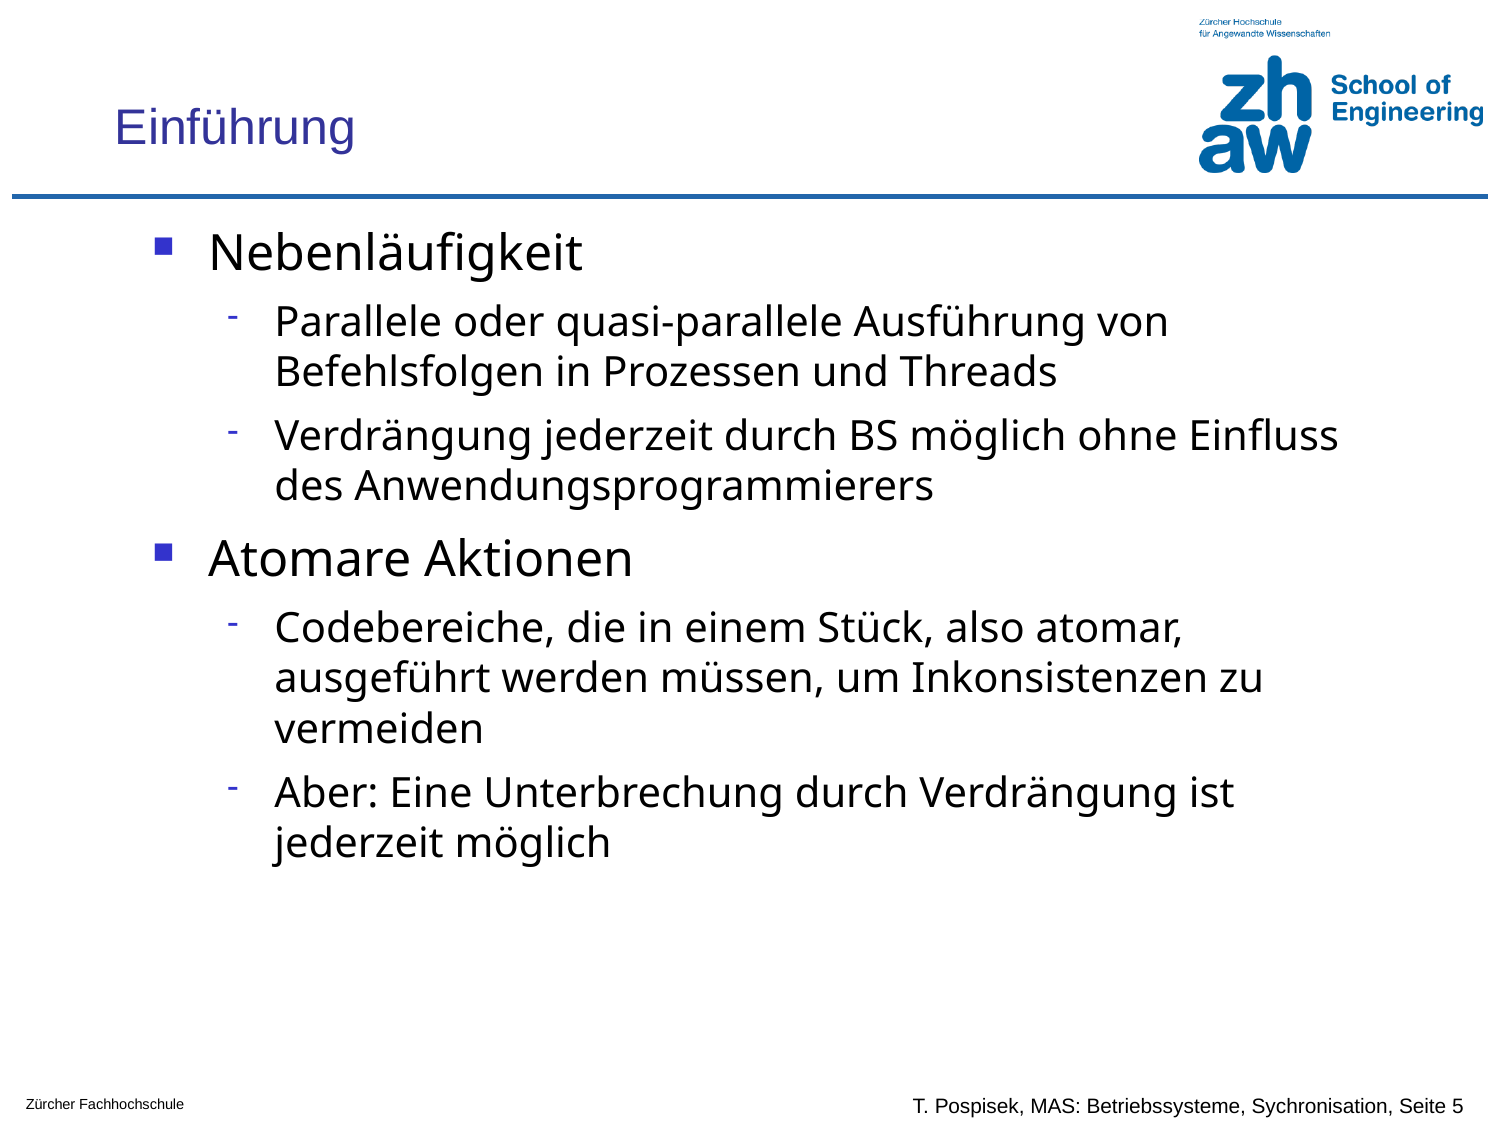

# Einführung
Nebenläufigkeit
Parallele oder quasi-parallele Ausführung von Befehlsfolgen in Prozessen und Threads
Verdrängung jederzeit durch BS möglich ohne Einfluss des Anwendungsprogrammierers
Atomare Aktionen
Codebereiche, die in einem Stück, also atomar, ausgeführt werden müssen, um Inkonsistenzen zu vermeiden
Aber: Eine Unterbrechung durch Verdrängung ist jederzeit möglich